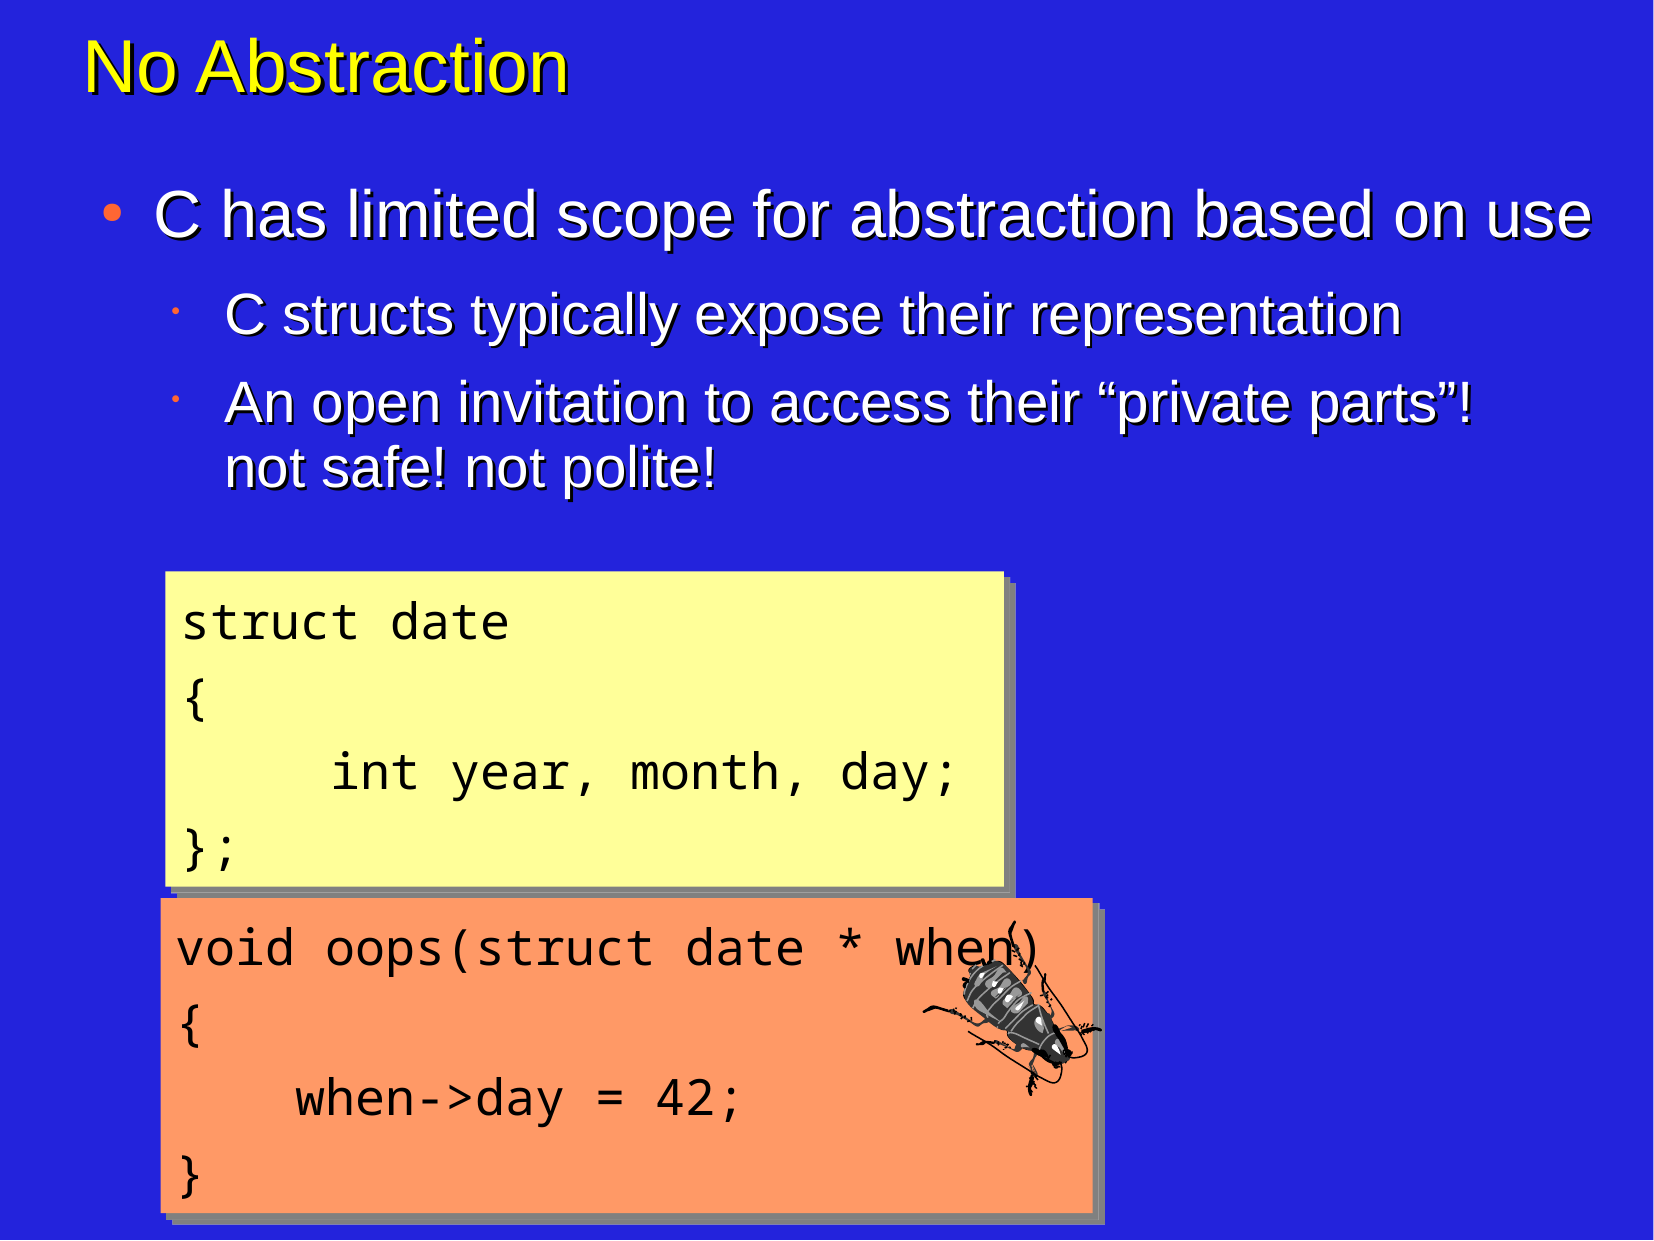

# No Abstraction
C has limited scope for abstraction based on use
C structs typically expose their representation
An open invitation to access their “private parts”!
not safe! not polite!
struct date
{
 int year, month, day;
};
void oops(struct date * when)
{
 when->day = 42;
}